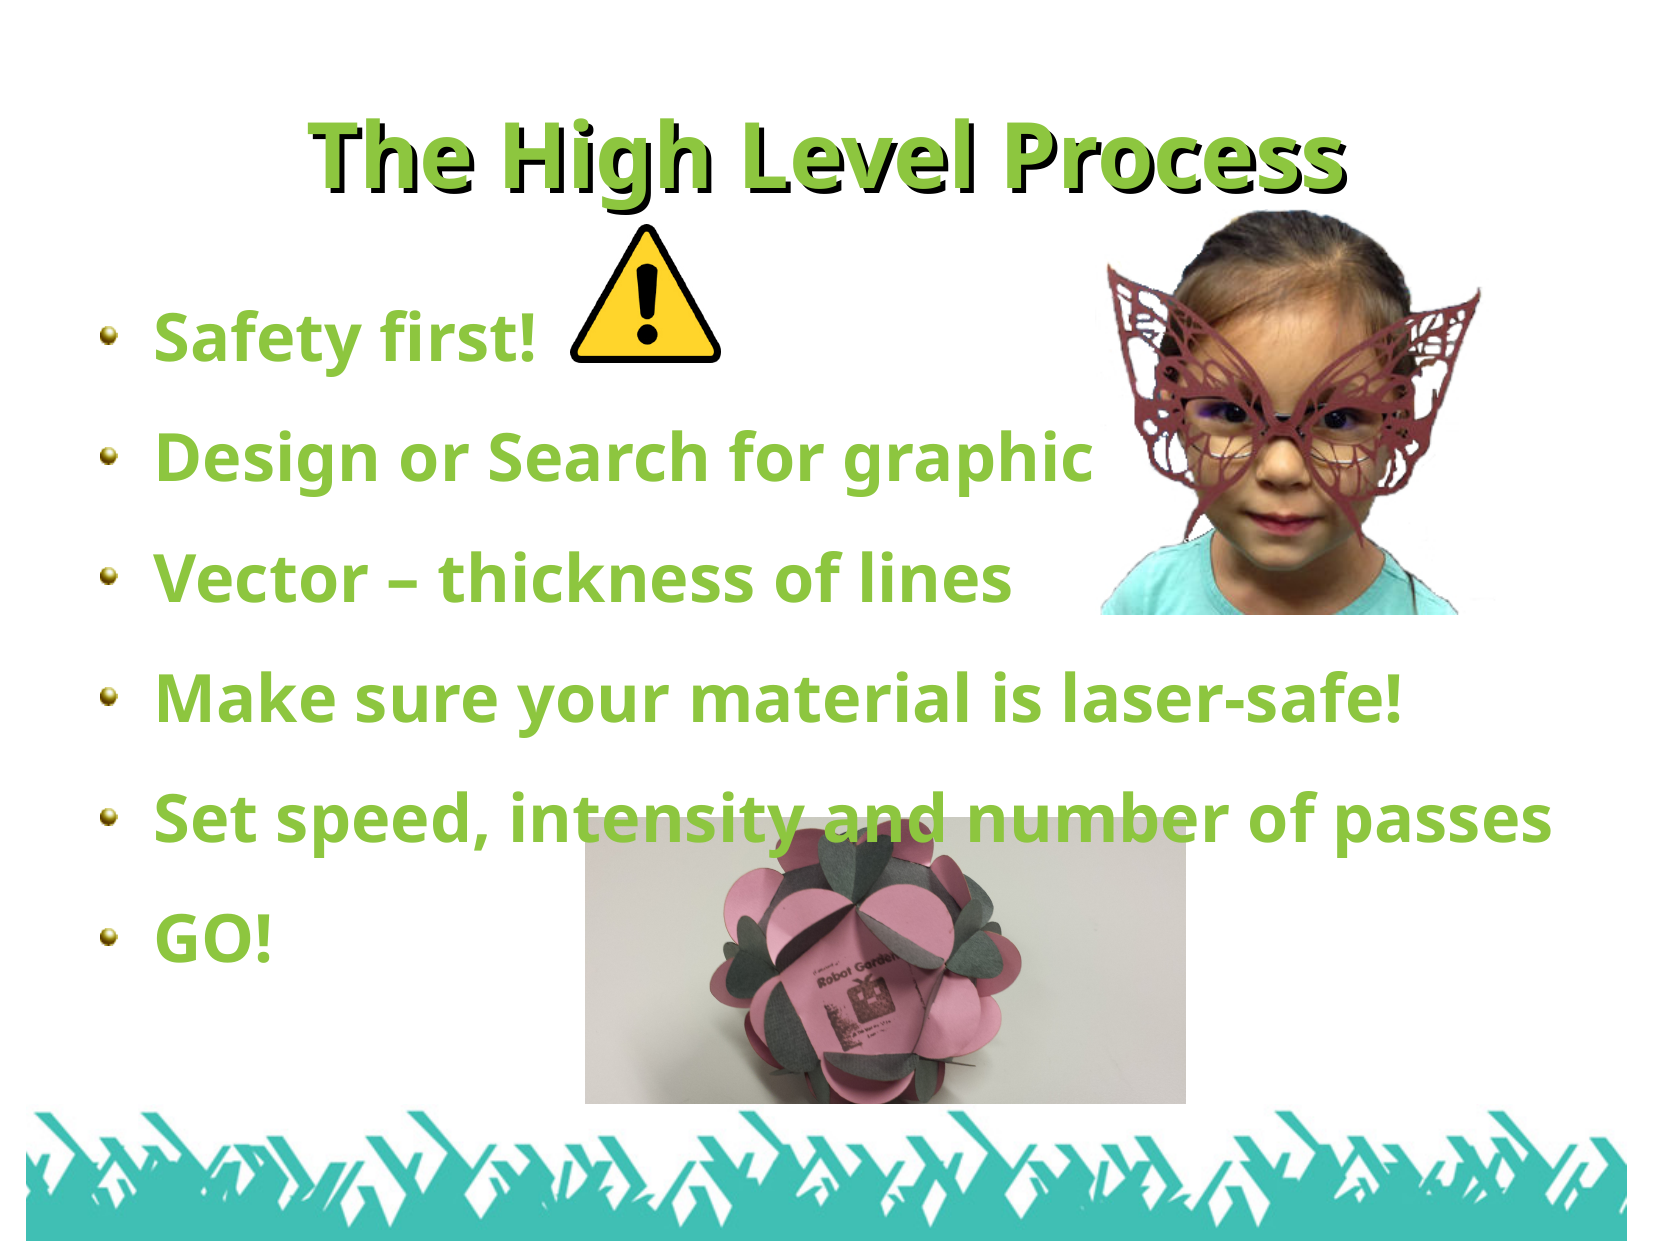

# The High Level Process
Safety first!
Design or Search for graphic
Vector – thickness of lines
Make sure your material is laser-safe!
Set speed, intensity and number of passes
GO!